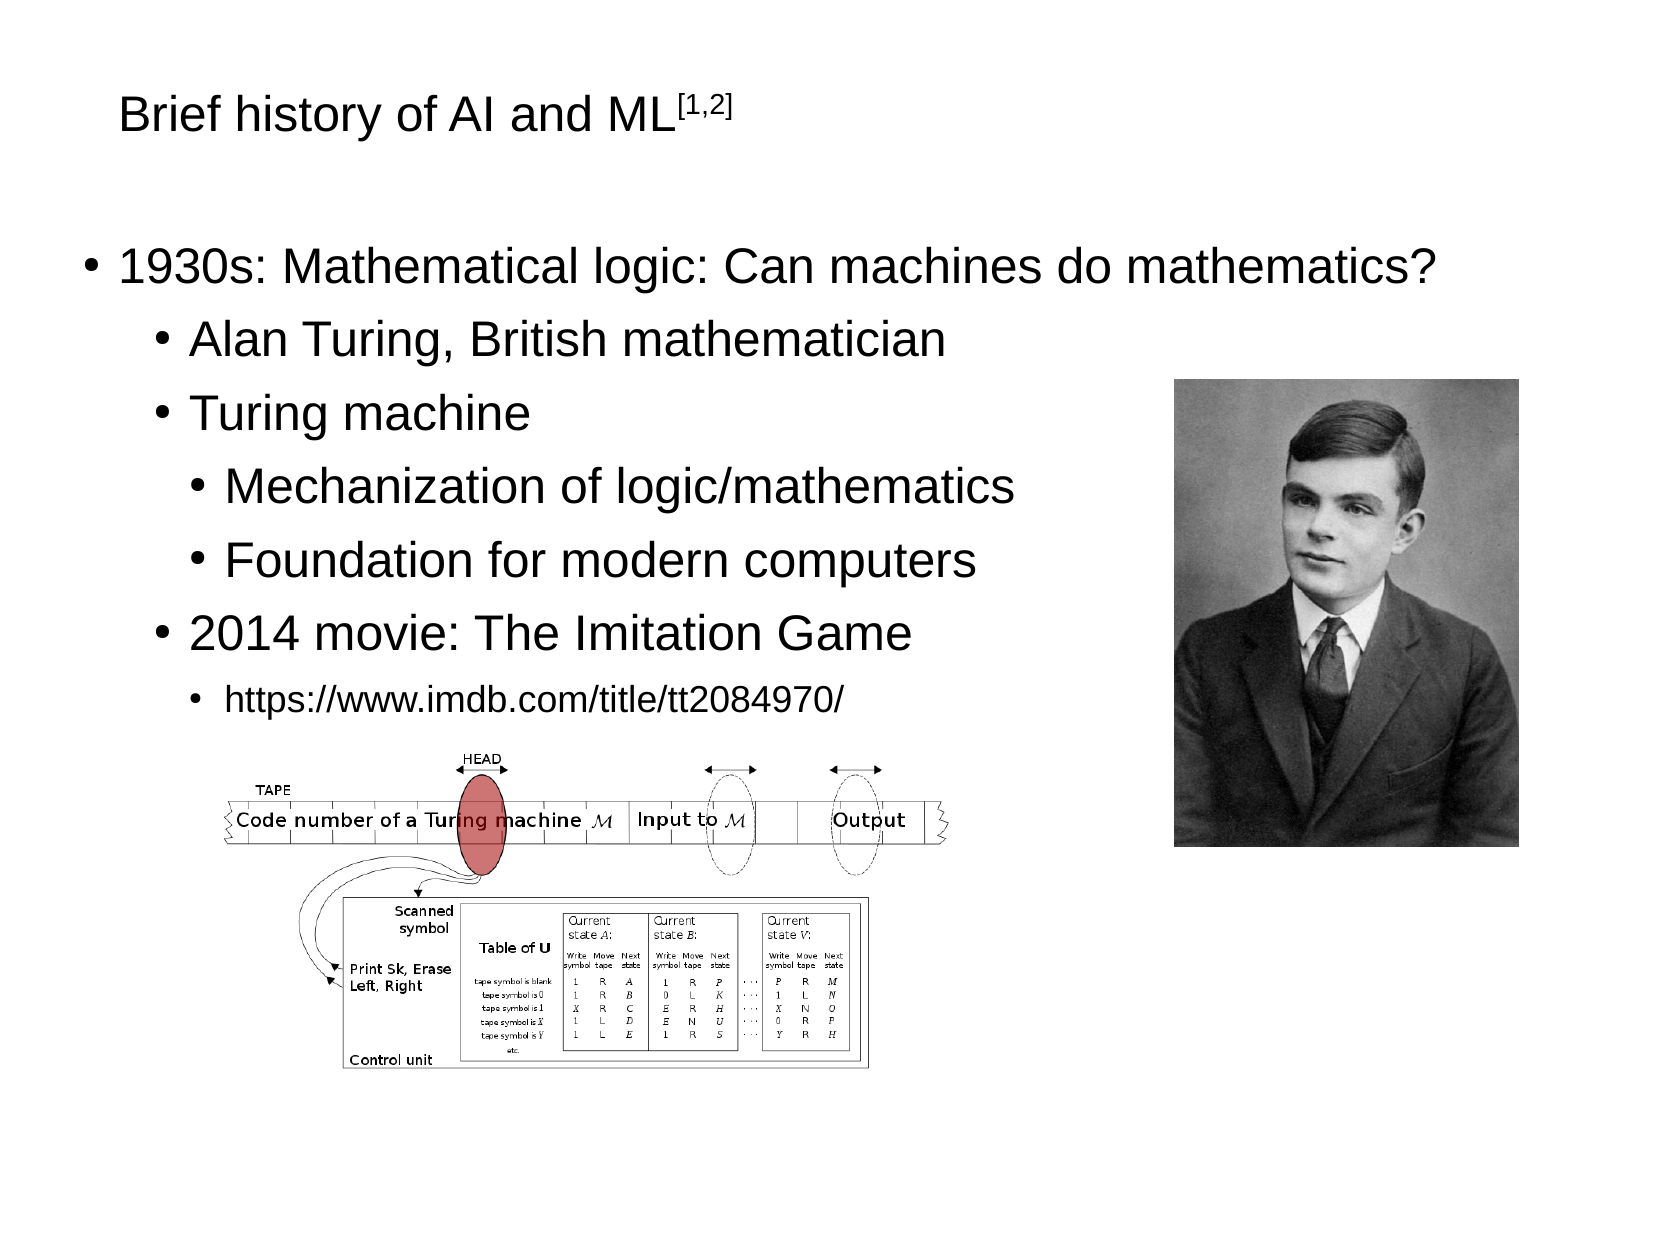

# Brief history of AI and ML[1,2]
1930s: Mathematical logic: Can machines do mathematics?
Alan Turing, British mathematician
Turing machine
Mechanization of logic/mathematics
Foundation for modern computers
2014 movie: The Imitation Game
https://www.imdb.com/title/tt2084970/